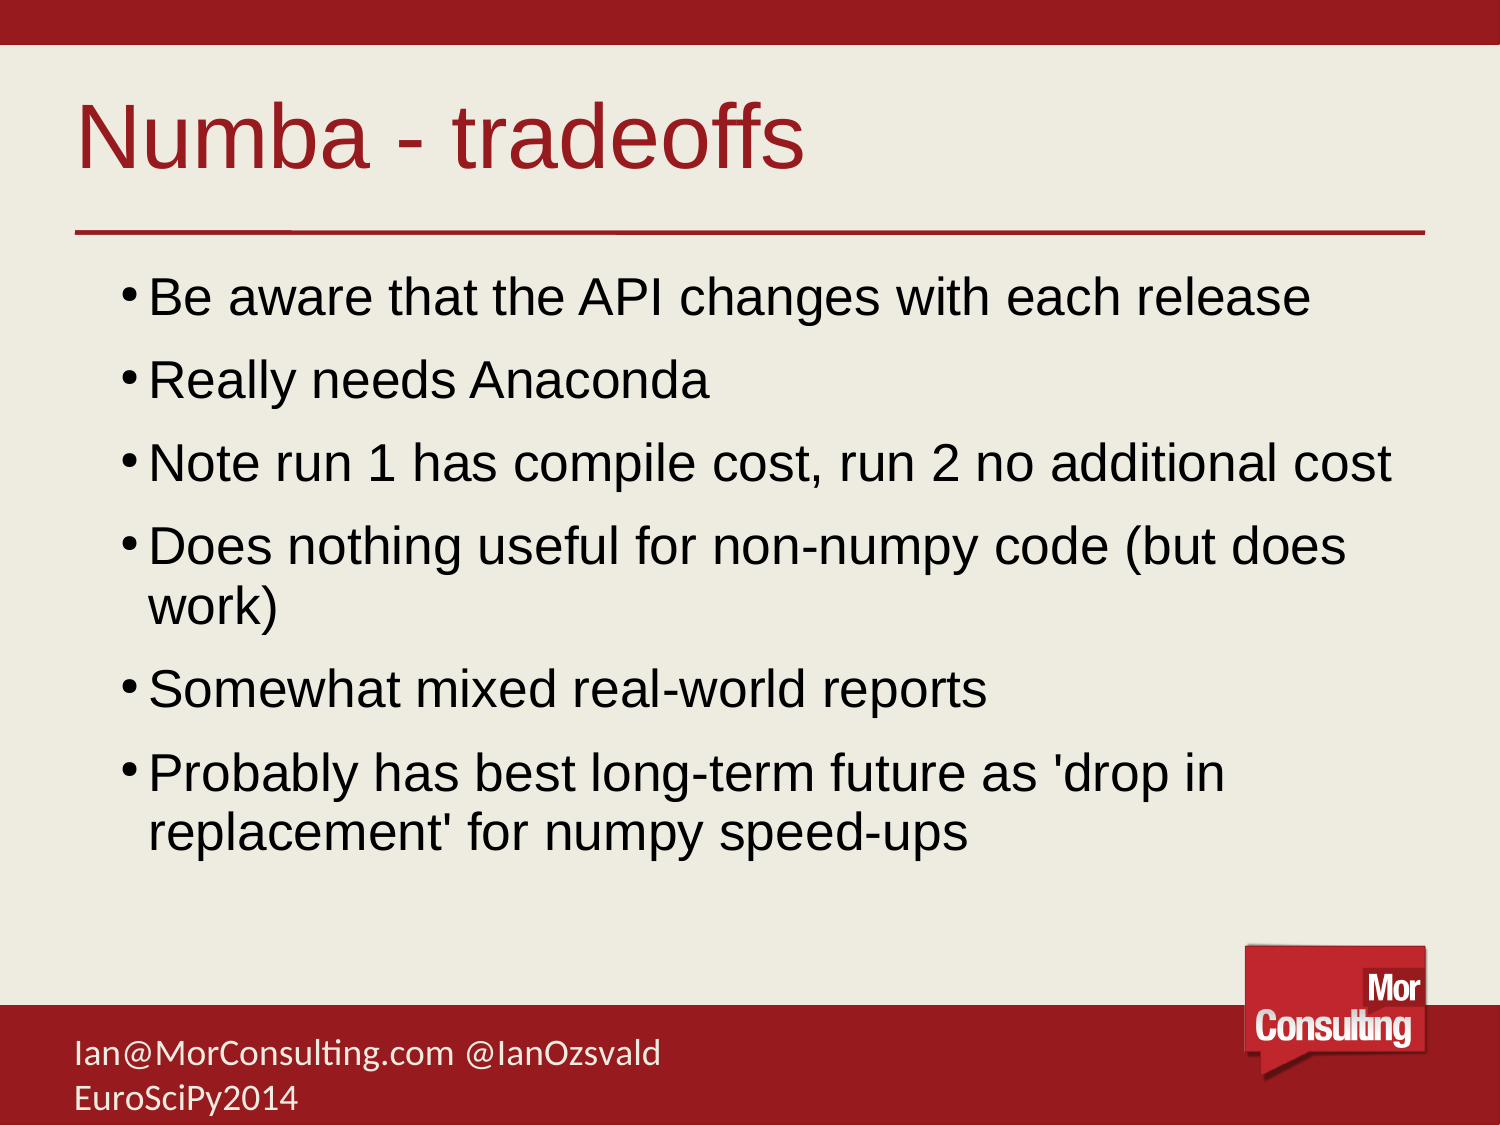

# Numba - tradeoffs
Be aware that the API changes with each release
Really needs Anaconda
Note run 1 has compile cost, run 2 no additional cost
Does nothing useful for non-numpy code (but does work)
Somewhat mixed real-world reports
Probably has best long-term future as 'drop in replacement' for numpy speed-ups